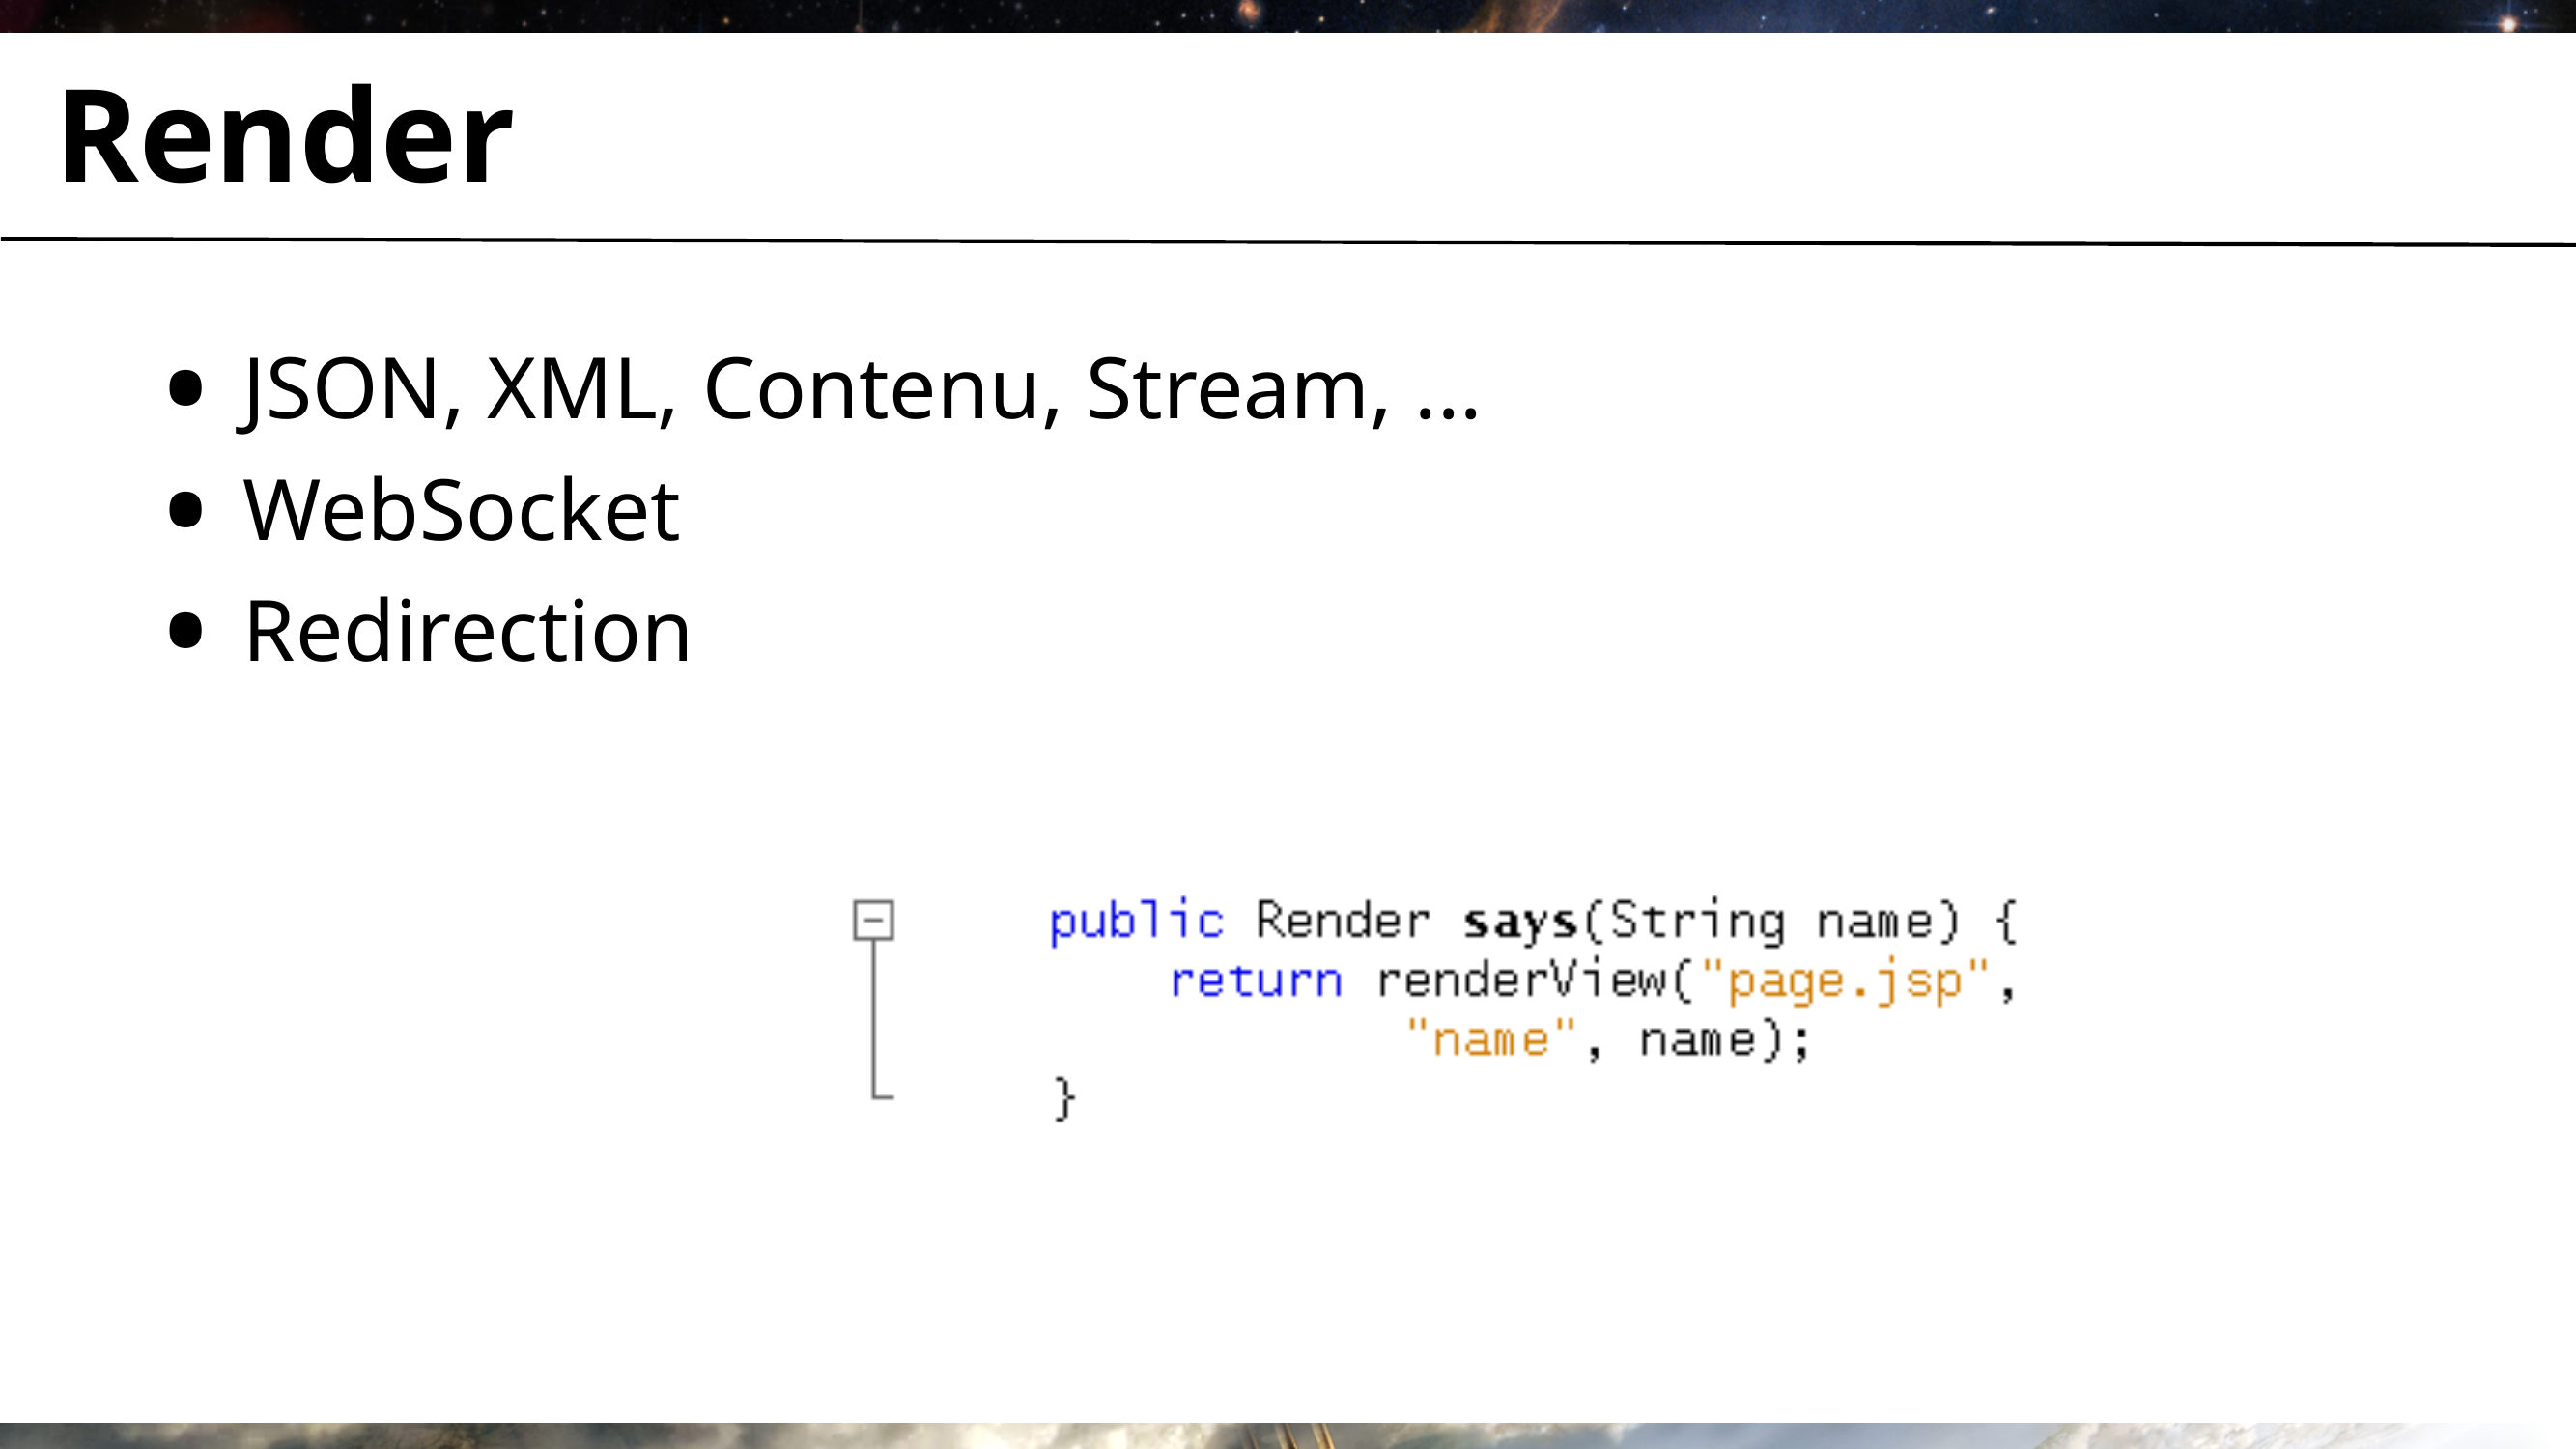

# Render
JSON, XML, Contenu, Stream, ...
WebSocket
Redirection
Syntaxe simple et lisible